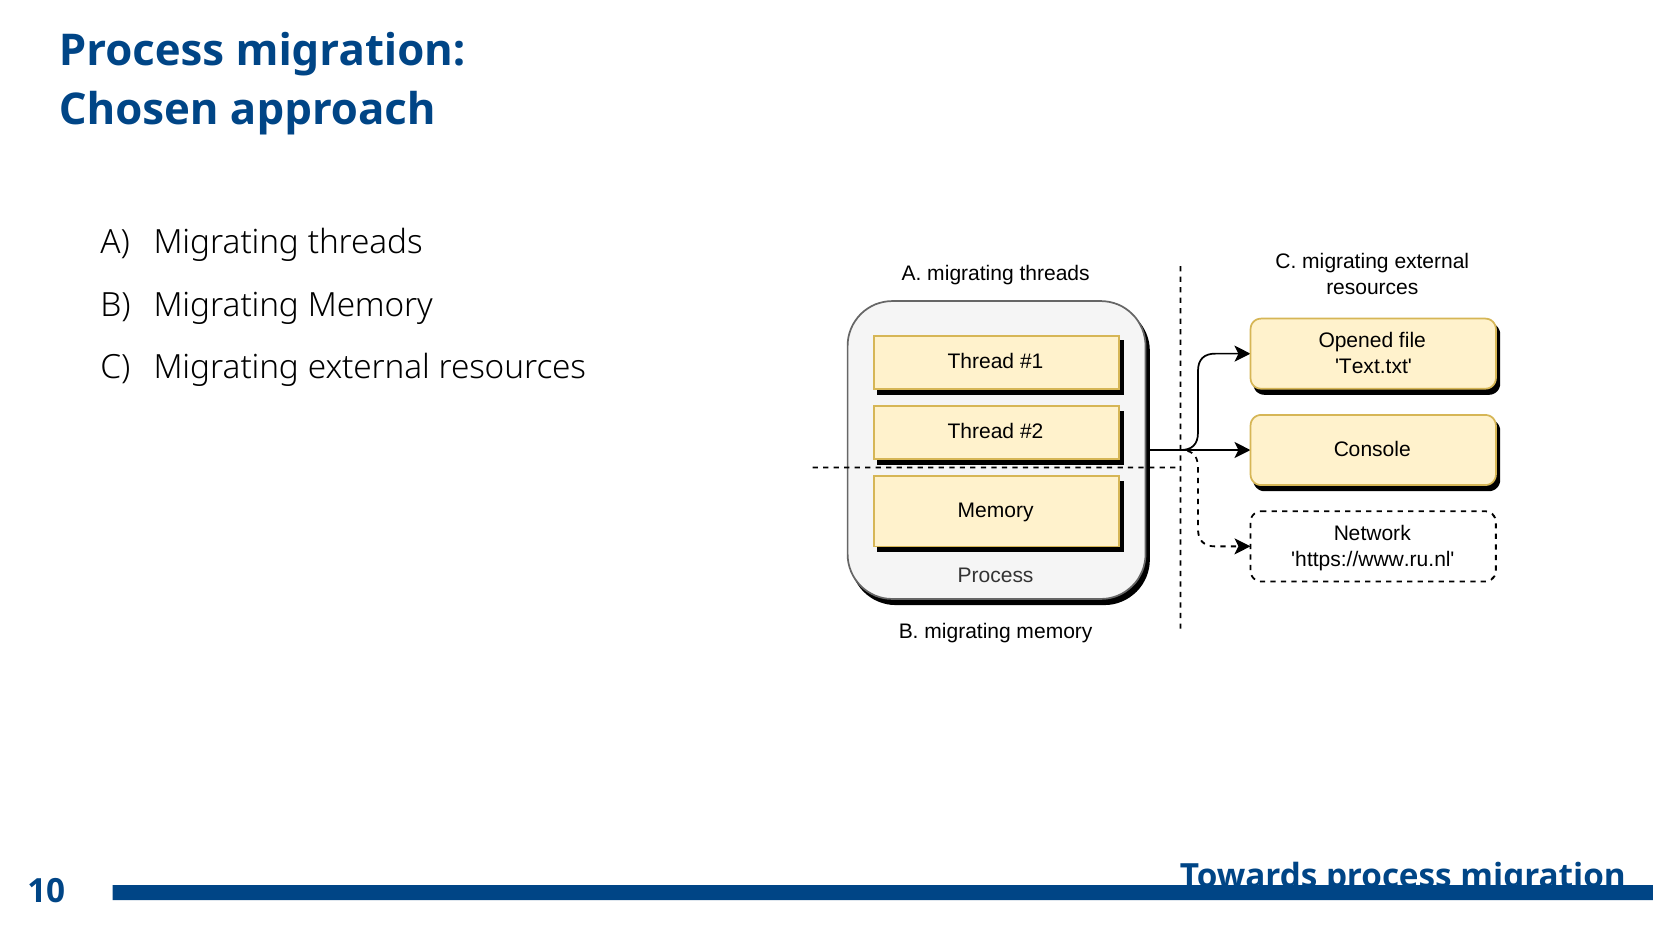

# Process migration: Chosen approach
Migrating threads
Migrating Memory
Migrating external resources